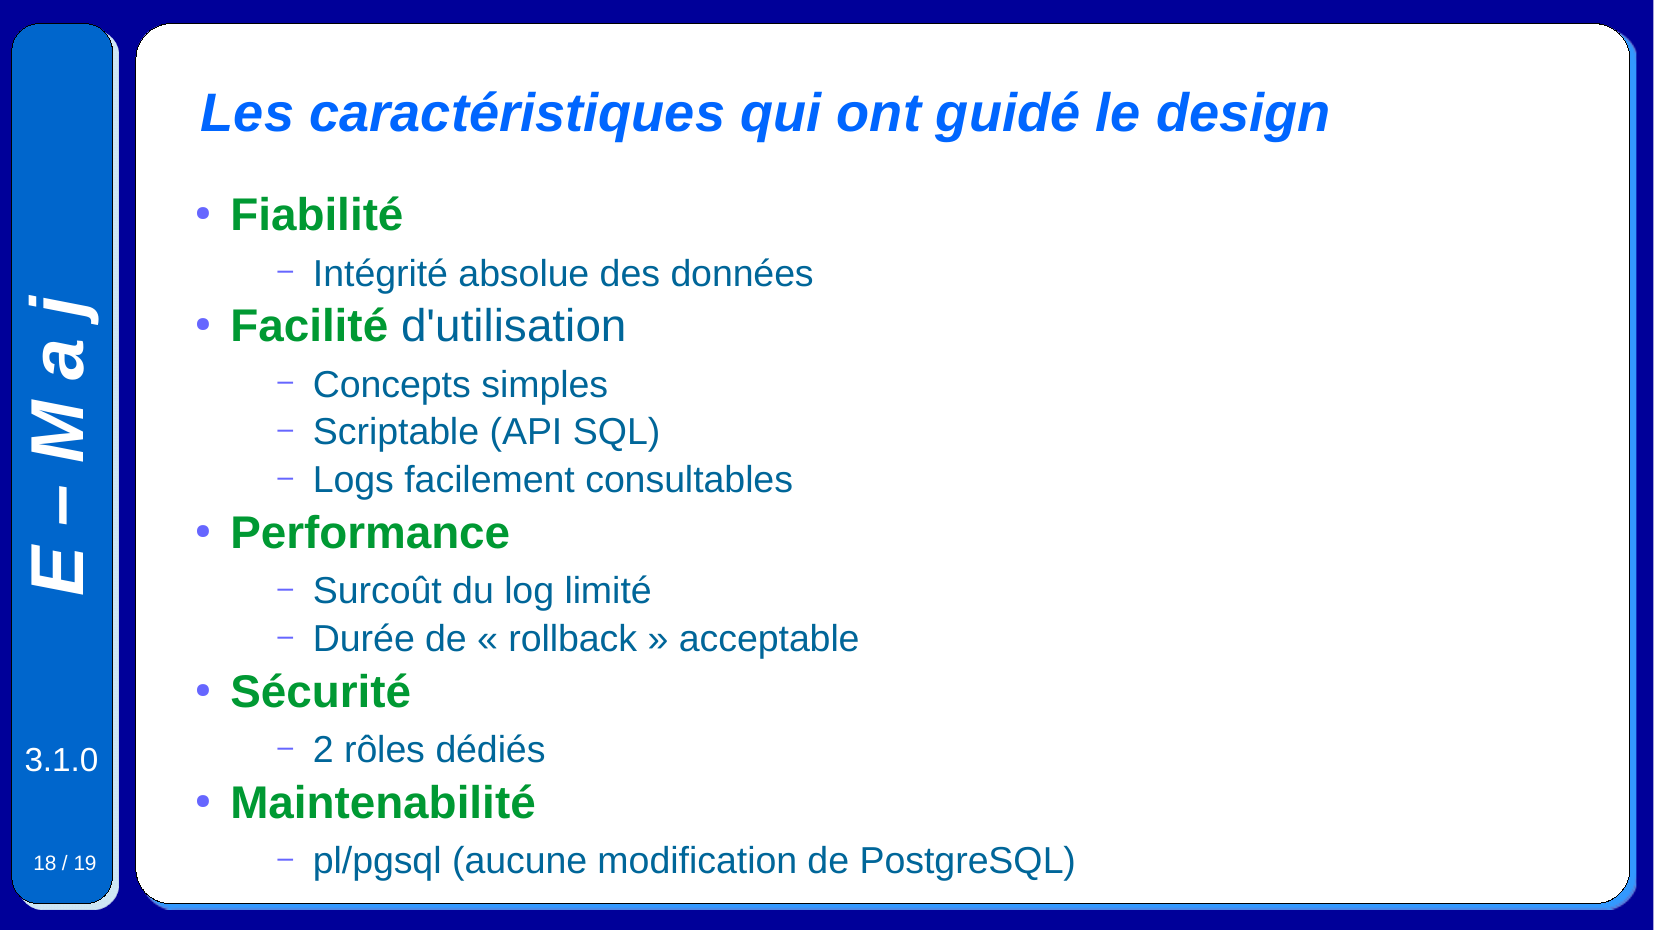

# Les caractéristiques qui ont guidé le design
Fiabilité
Intégrité absolue des données
Facilité d'utilisation
Concepts simples
Scriptable (API SQL)
Logs facilement consultables
Performance
Surcoût du log limité
Durée de « rollback » acceptable
Sécurité
2 rôles dédiés
Maintenabilité
pl/pgsql (aucune modification de PostgreSQL)